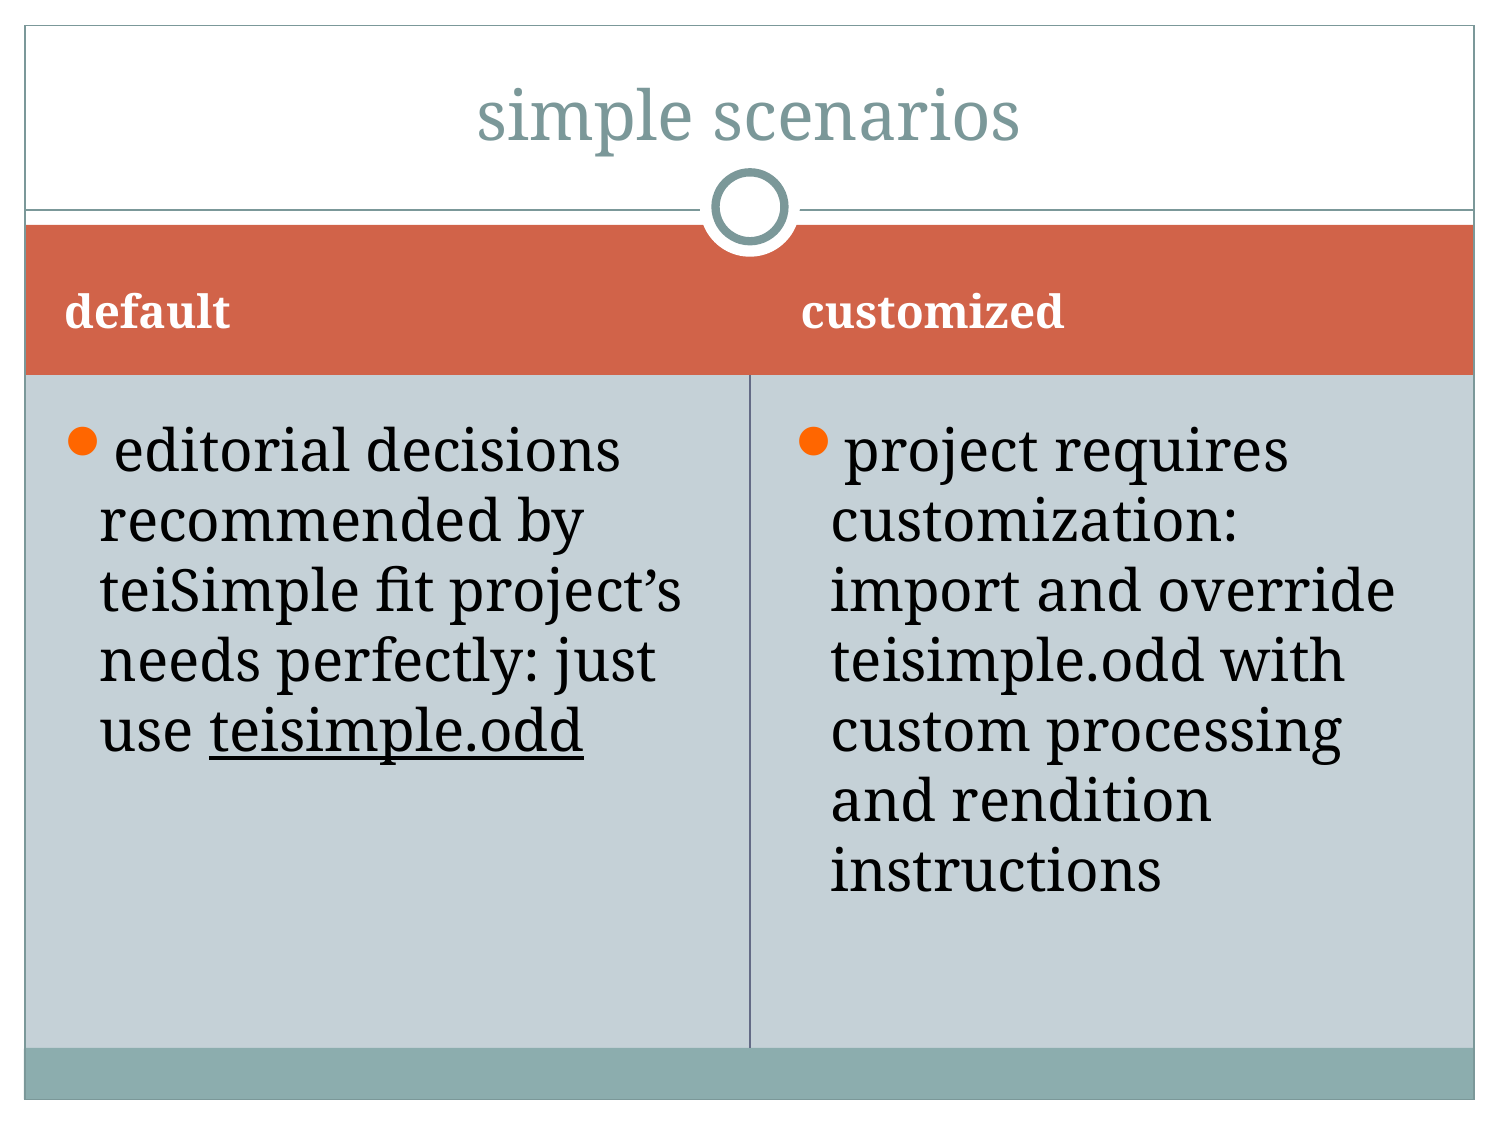

simple scenarios
default
customized
editorial decisions recommended by teiSimple fit project’s needs perfectly: just use teisimple.odd
project requires customization: import and override teisimple.odd with custom processing and rendition instructions